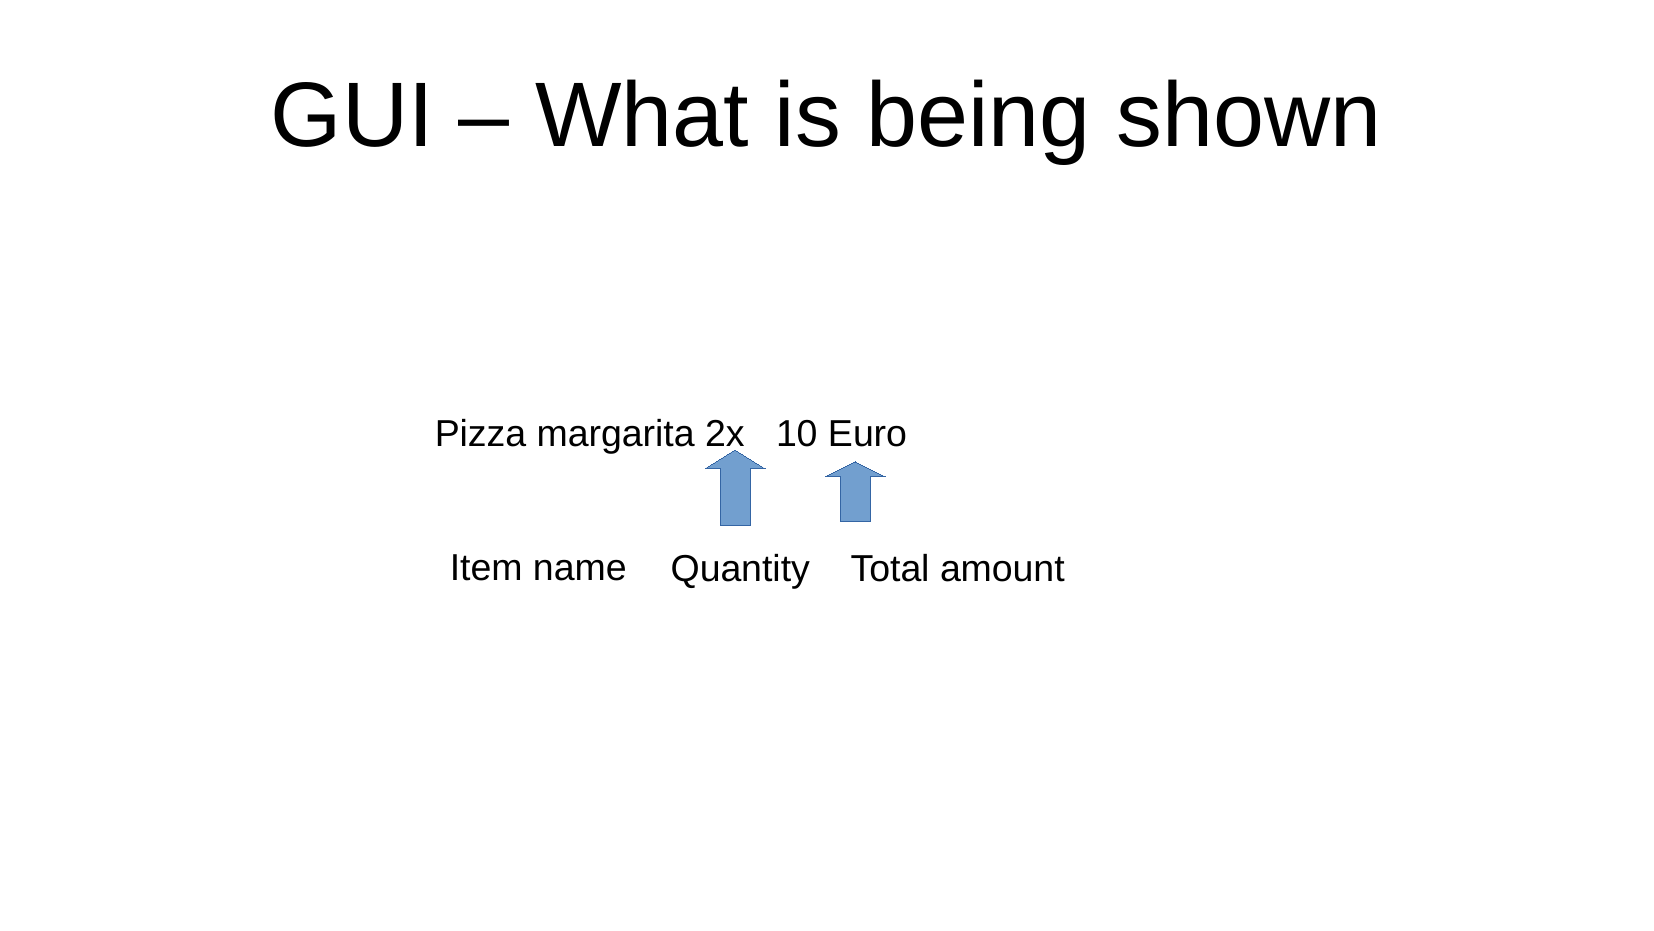

# GUI – What is being shown
Pizza margarita 2x 10 Euro
Item name
Quantity
Total amount